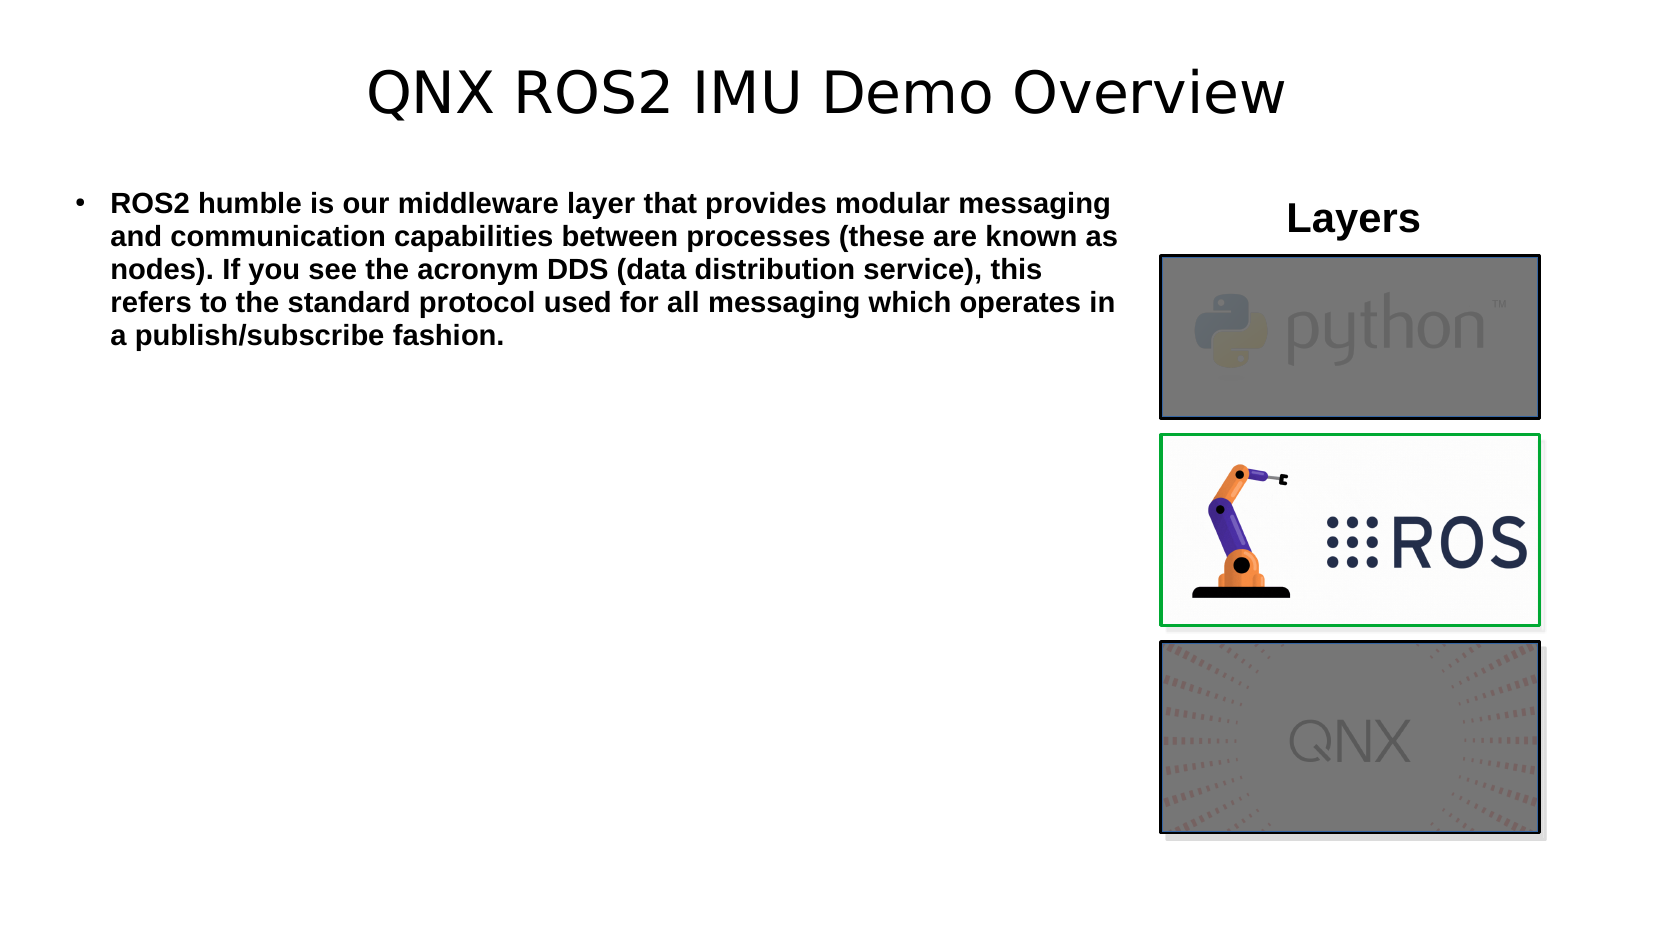

# QNX ROS2 IMU Demo Overview
ROS2 humble is our middleware layer that provides modular messaging and communication capabilities between processes (these are known as nodes). If you see the acronym DDS (data distribution service), this refers to the standard protocol used for all messaging which operates in a publish/subscribe fashion.
Layers